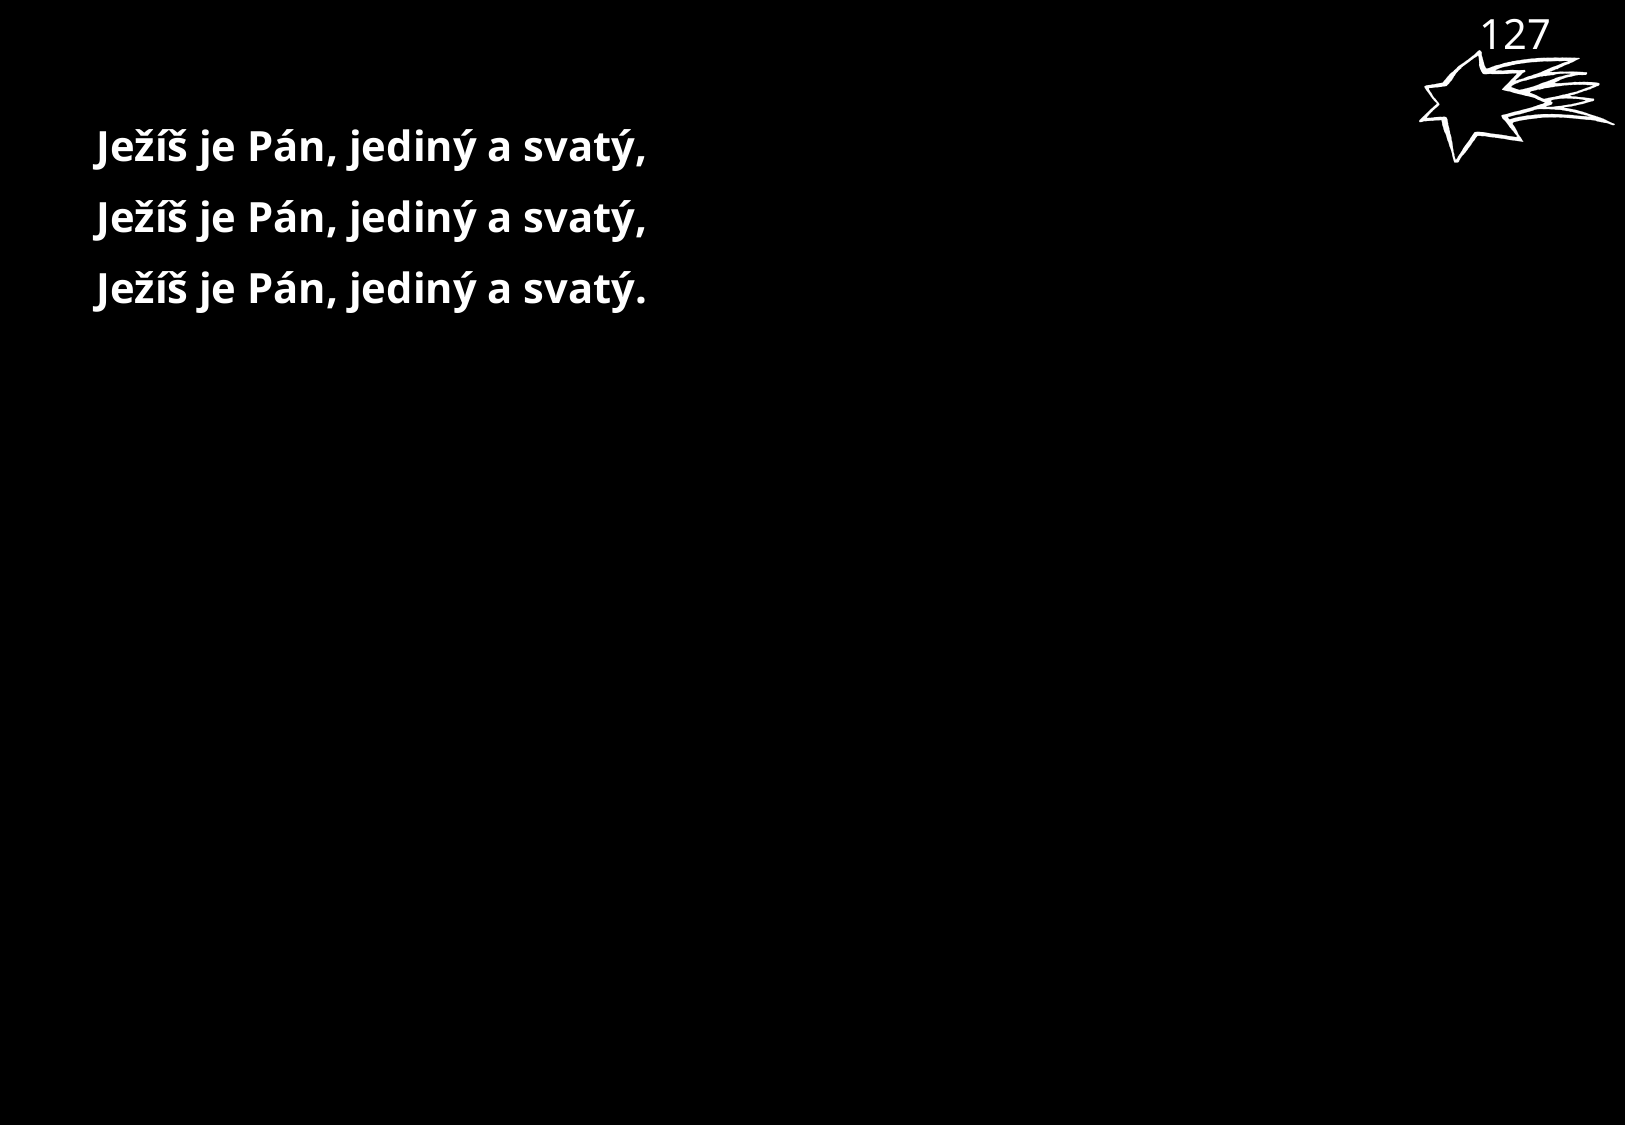

127
# Ježíš je Pán, jediný a svatý,
Ježíš je Pán, jediný a svatý,
Ježíš je Pán, jediný a svatý.